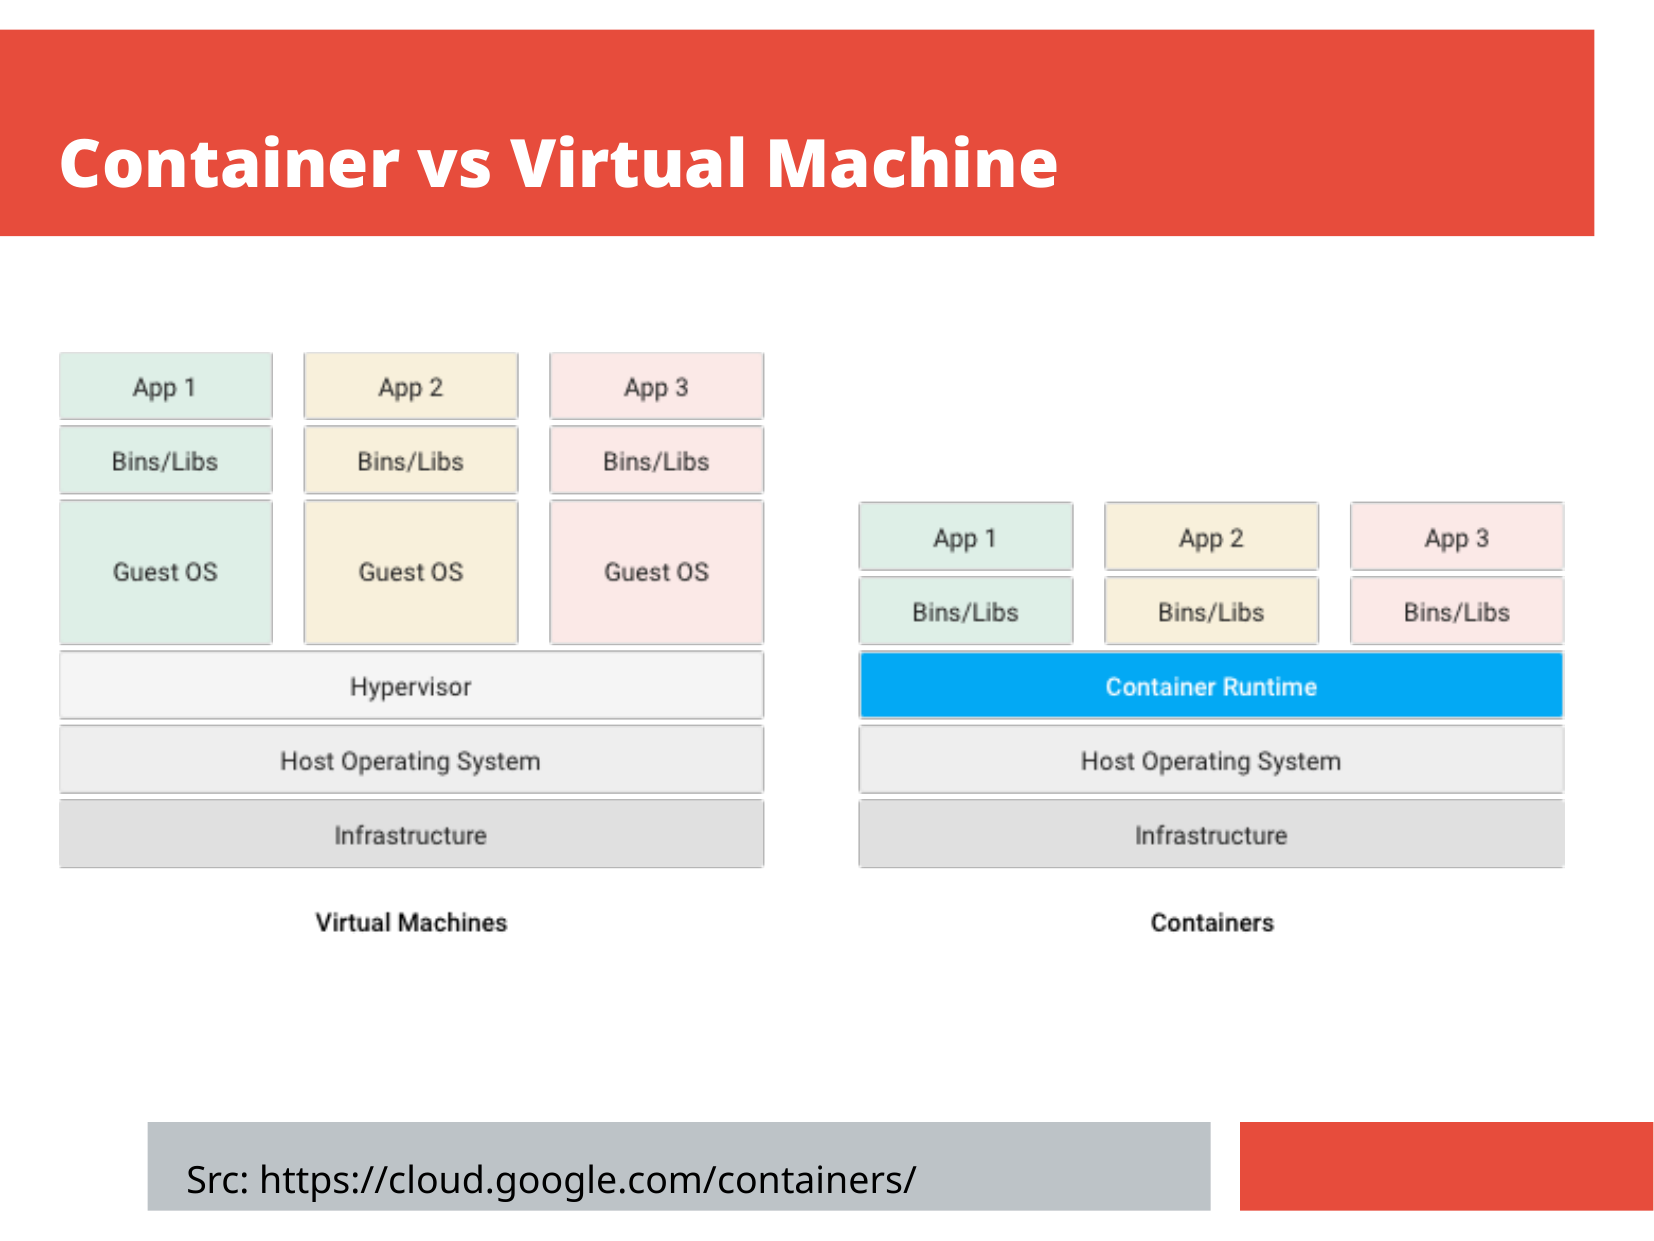

# Container vs Virtual Machine
Src: https://cloud.google.com/containers/